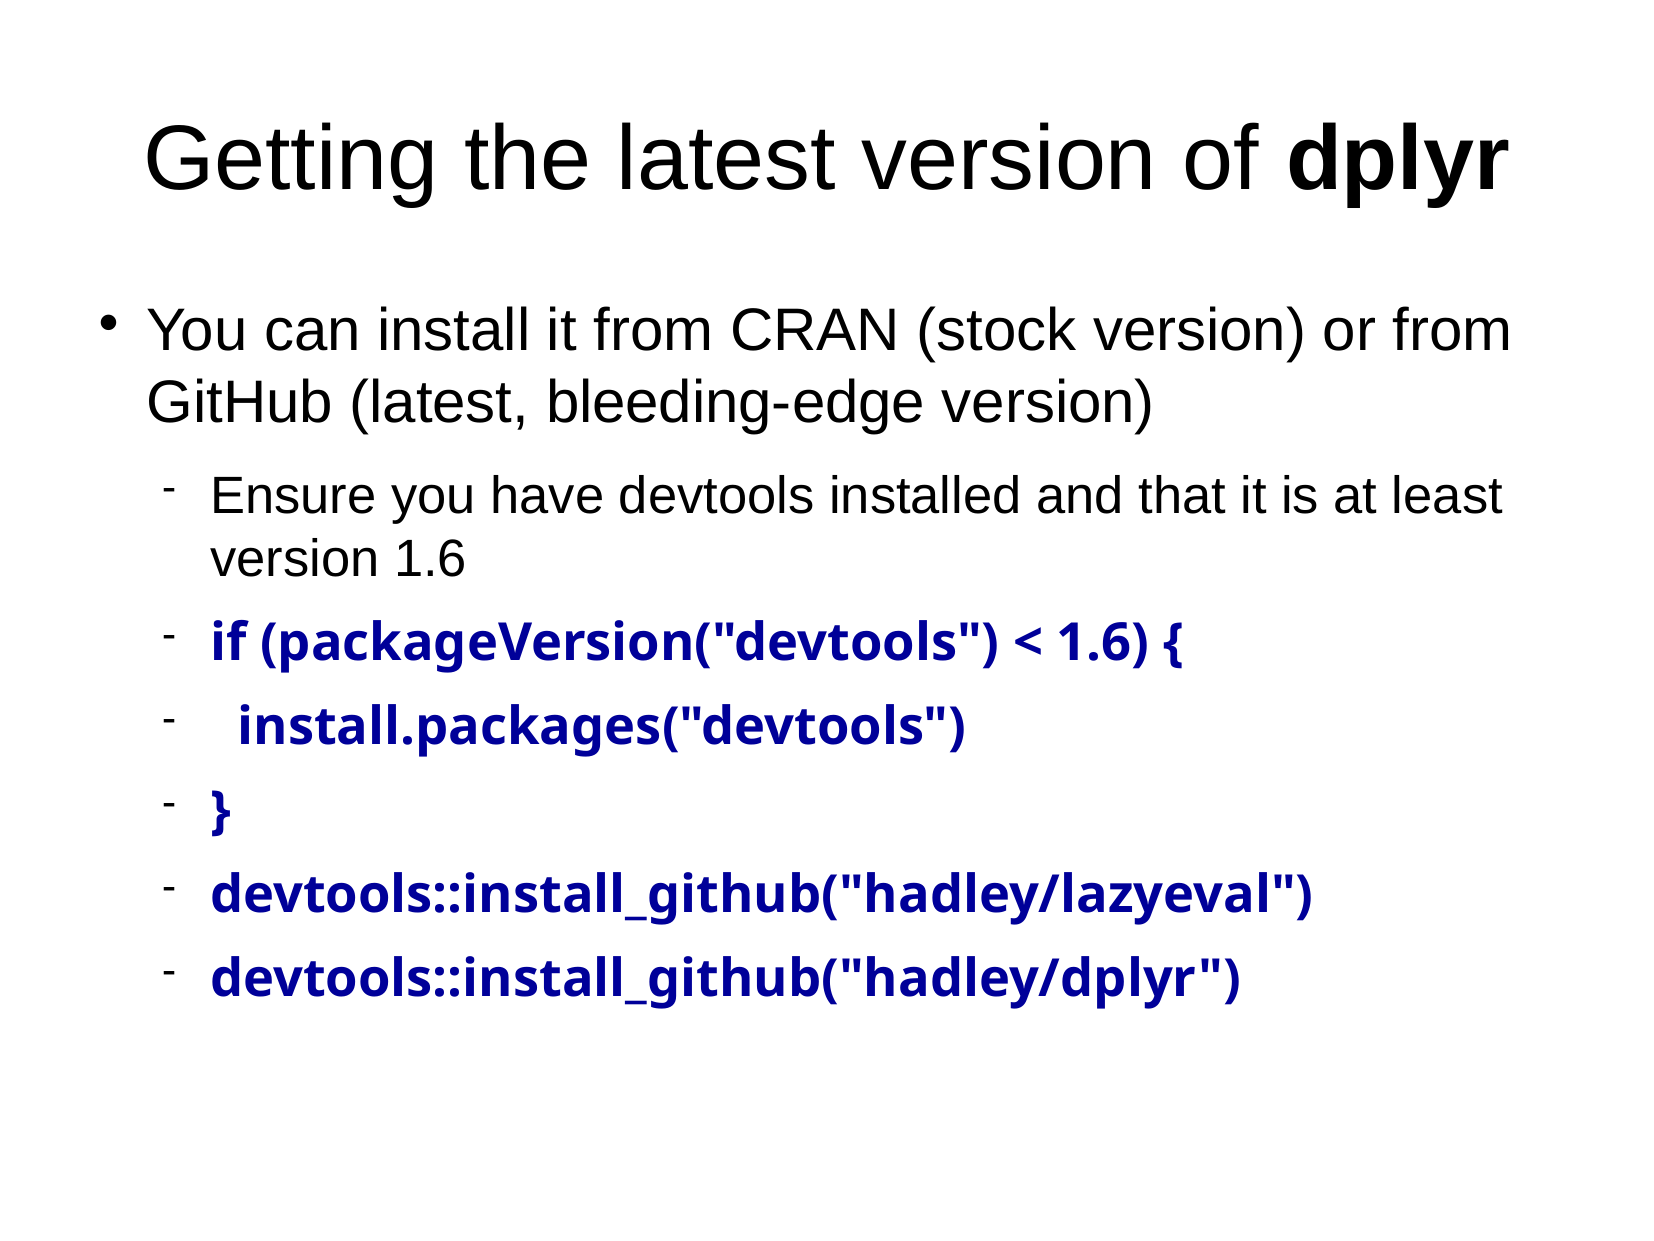

Getting the latest version of dplyr
You can install it from CRAN (stock version) or from GitHub (latest, bleeding-edge version)
Ensure you have devtools installed and that it is at least version 1.6
if (packageVersion("devtools") < 1.6) {
 install.packages("devtools")
}
devtools::install_github("hadley/lazyeval")
devtools::install_github("hadley/dplyr")